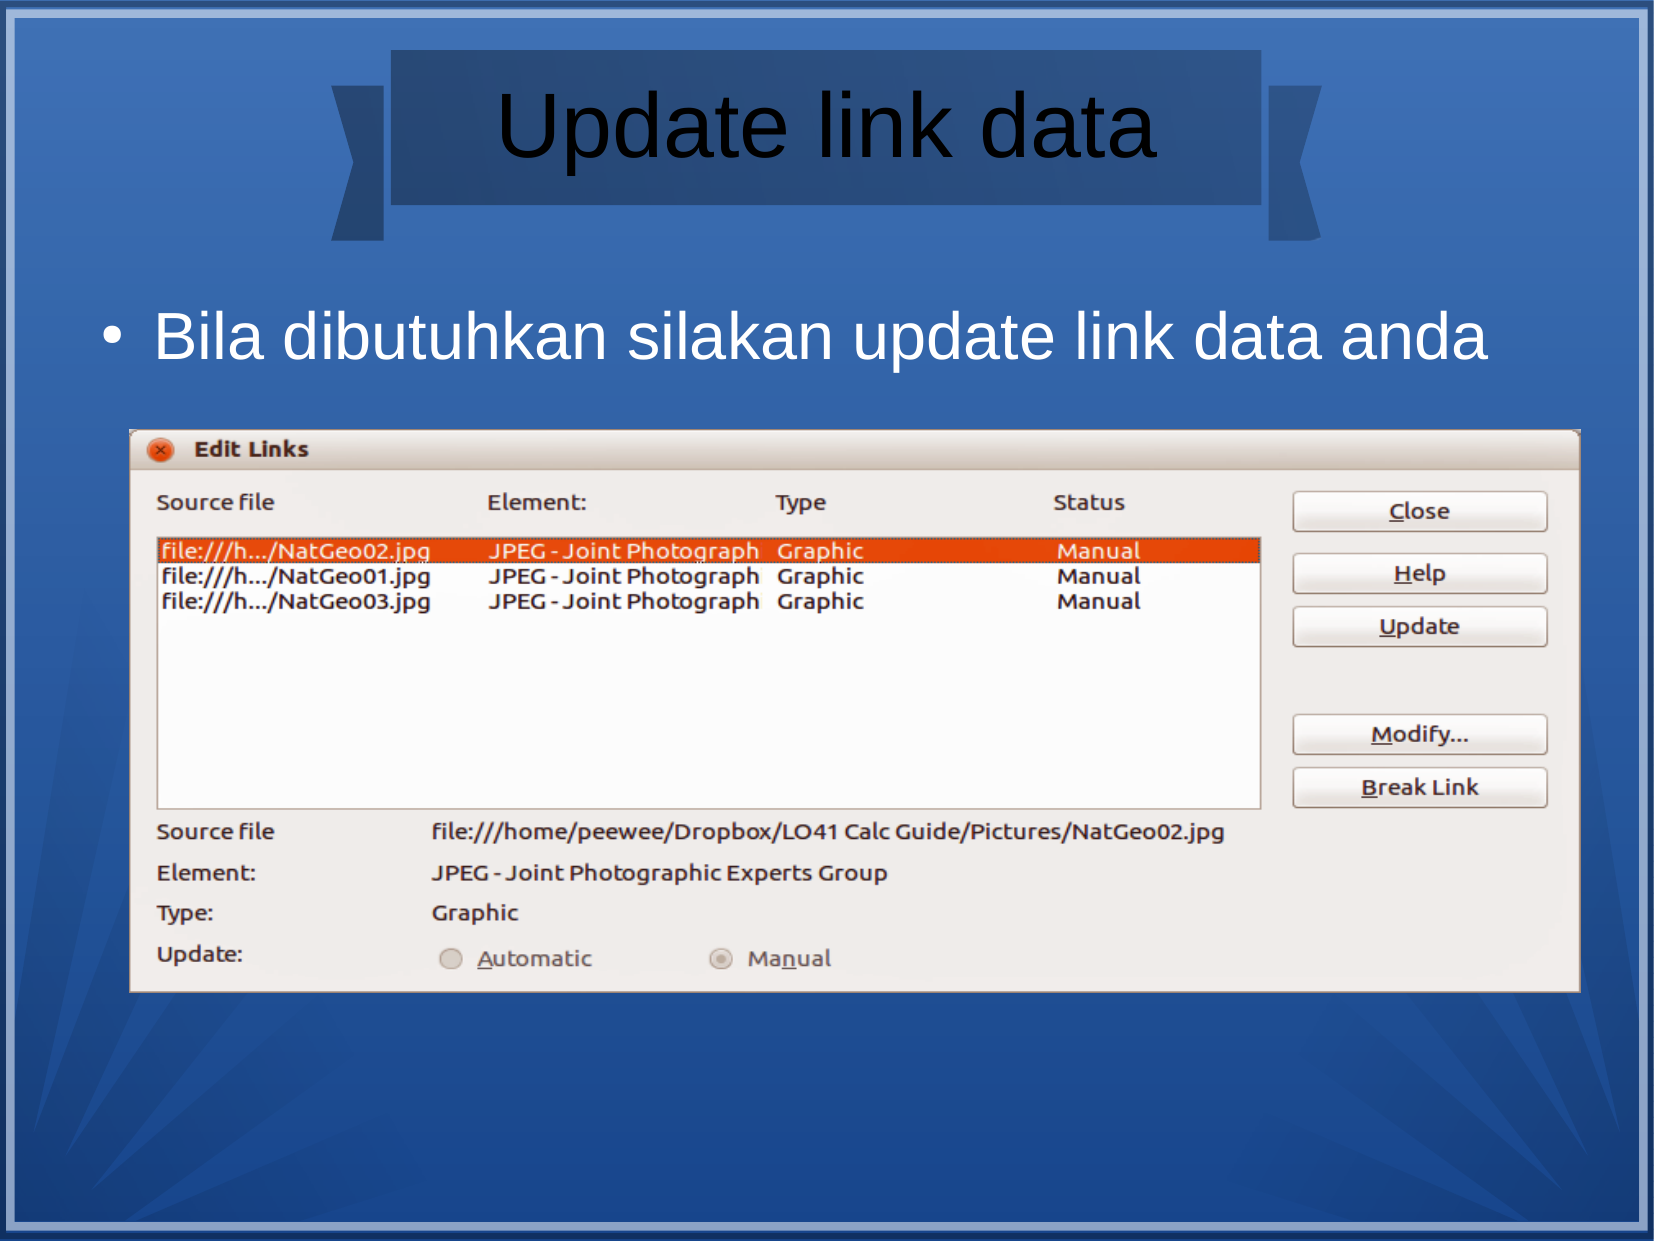

# Update link data
Bila dibutuhkan silakan update link data anda